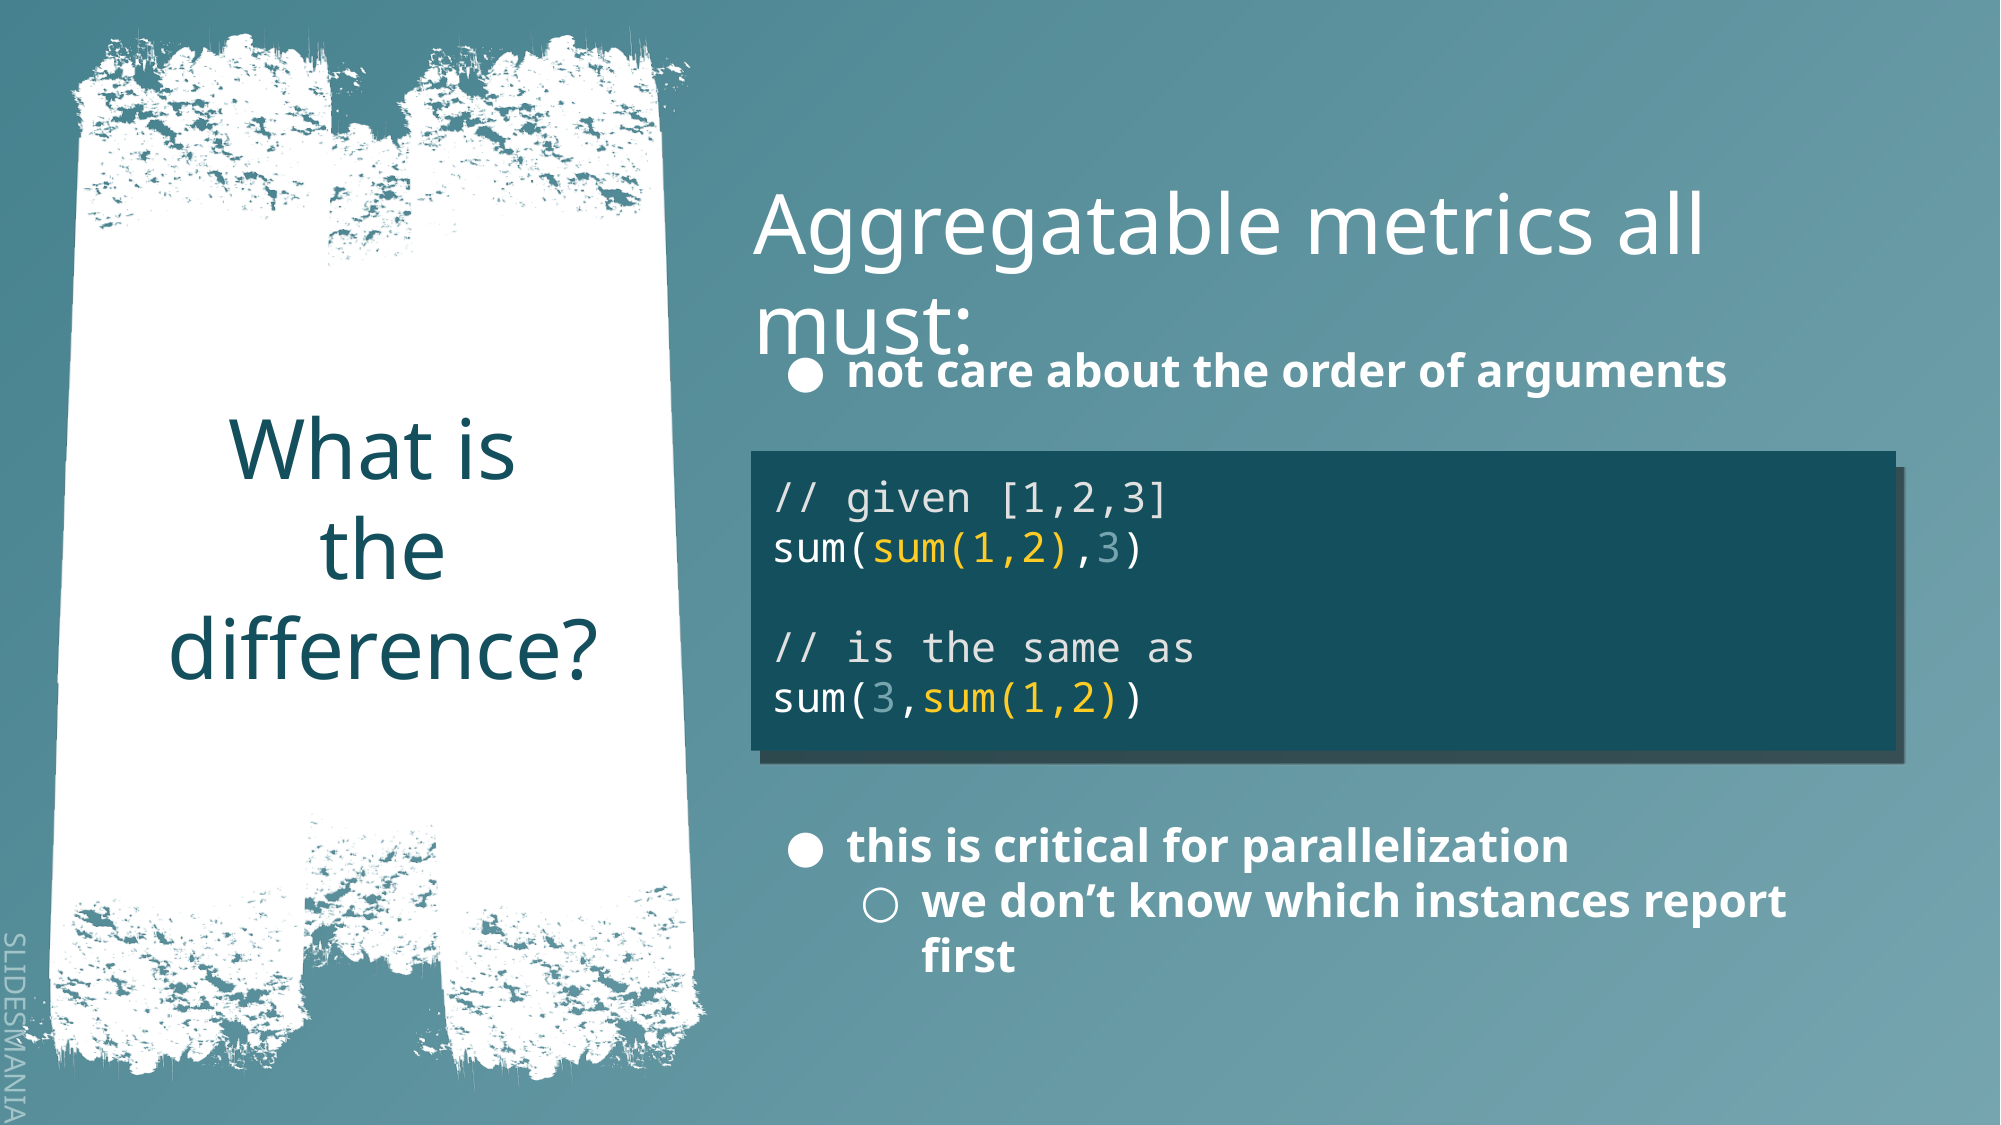

Aggregatable metrics all must:
# What is the difference?
not care about the order of arguments
// given [1,2,3]
sum(sum(1,2),3)
// is the same as
sum(3,sum(1,2))
this is critical for parallelization
we don’t know which instances report first